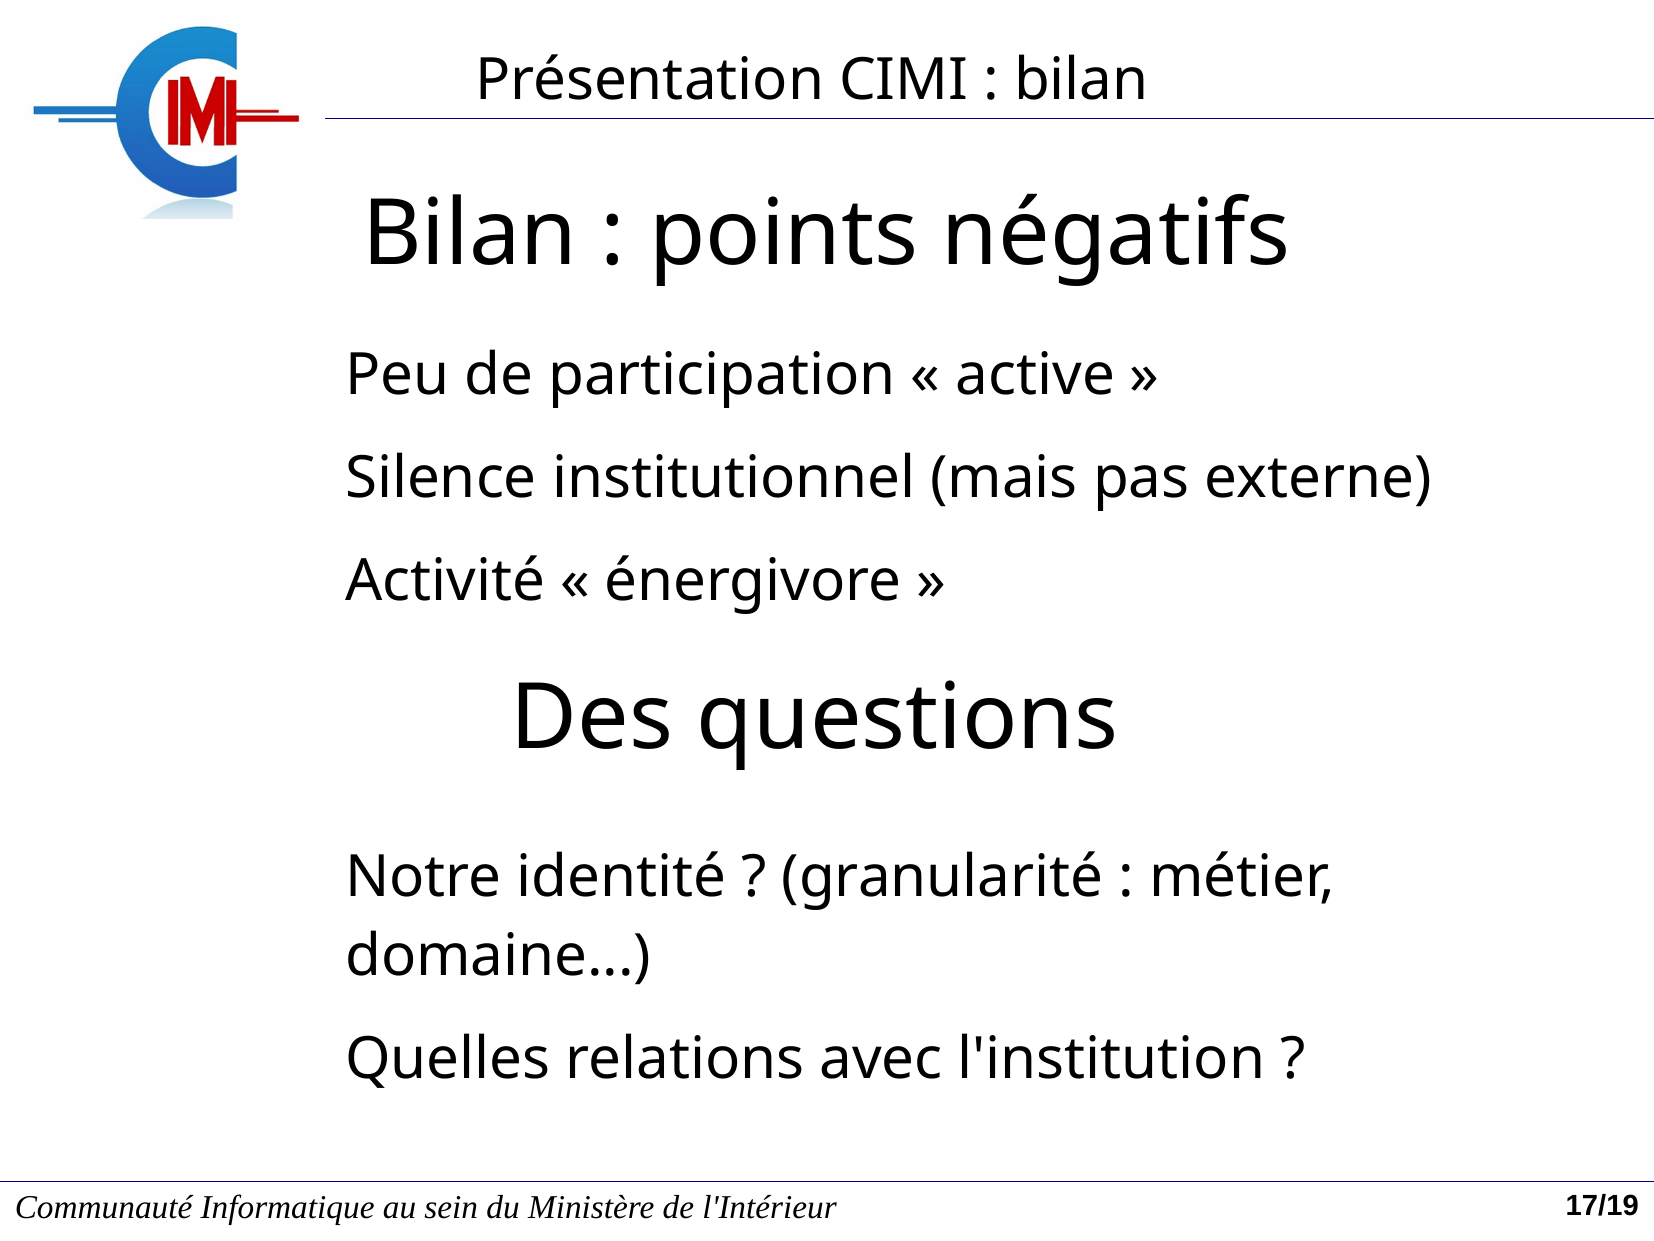

Présentation CIMI : bilan
Bilan : points négatifs
Peu de participation « active »
Silence institutionnel (mais pas externe)
Activité « énergivore »
Des questions
Notre identité ? (granularité : métier, domaine...)
Quelles relations avec l'institution ?